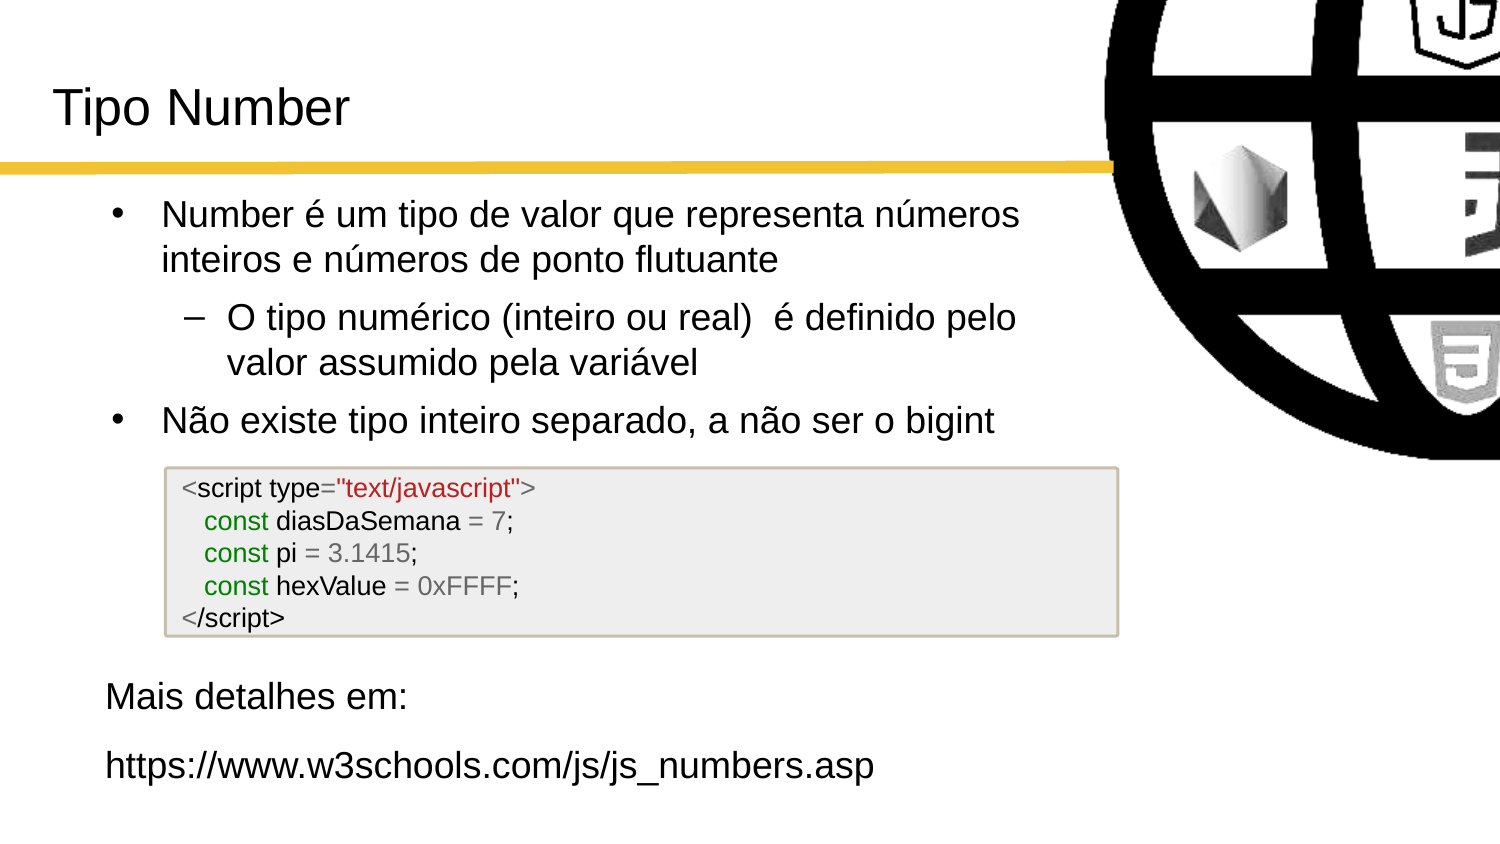

Tipo Number
Number é um tipo de valor que representa números inteiros e números de ponto flutuante
O tipo numérico (inteiro ou real) é definido pelo valor assumido pela variável
Não existe tipo inteiro separado, a não ser o bigint
Mais detalhes em:
https://www.w3schools.com/js/js_numbers.asp
<script type="text/javascript">
 const diasDaSemana = 7;
 const pi = 3.1415;
 const hexValue = 0xFFFF;
</script>